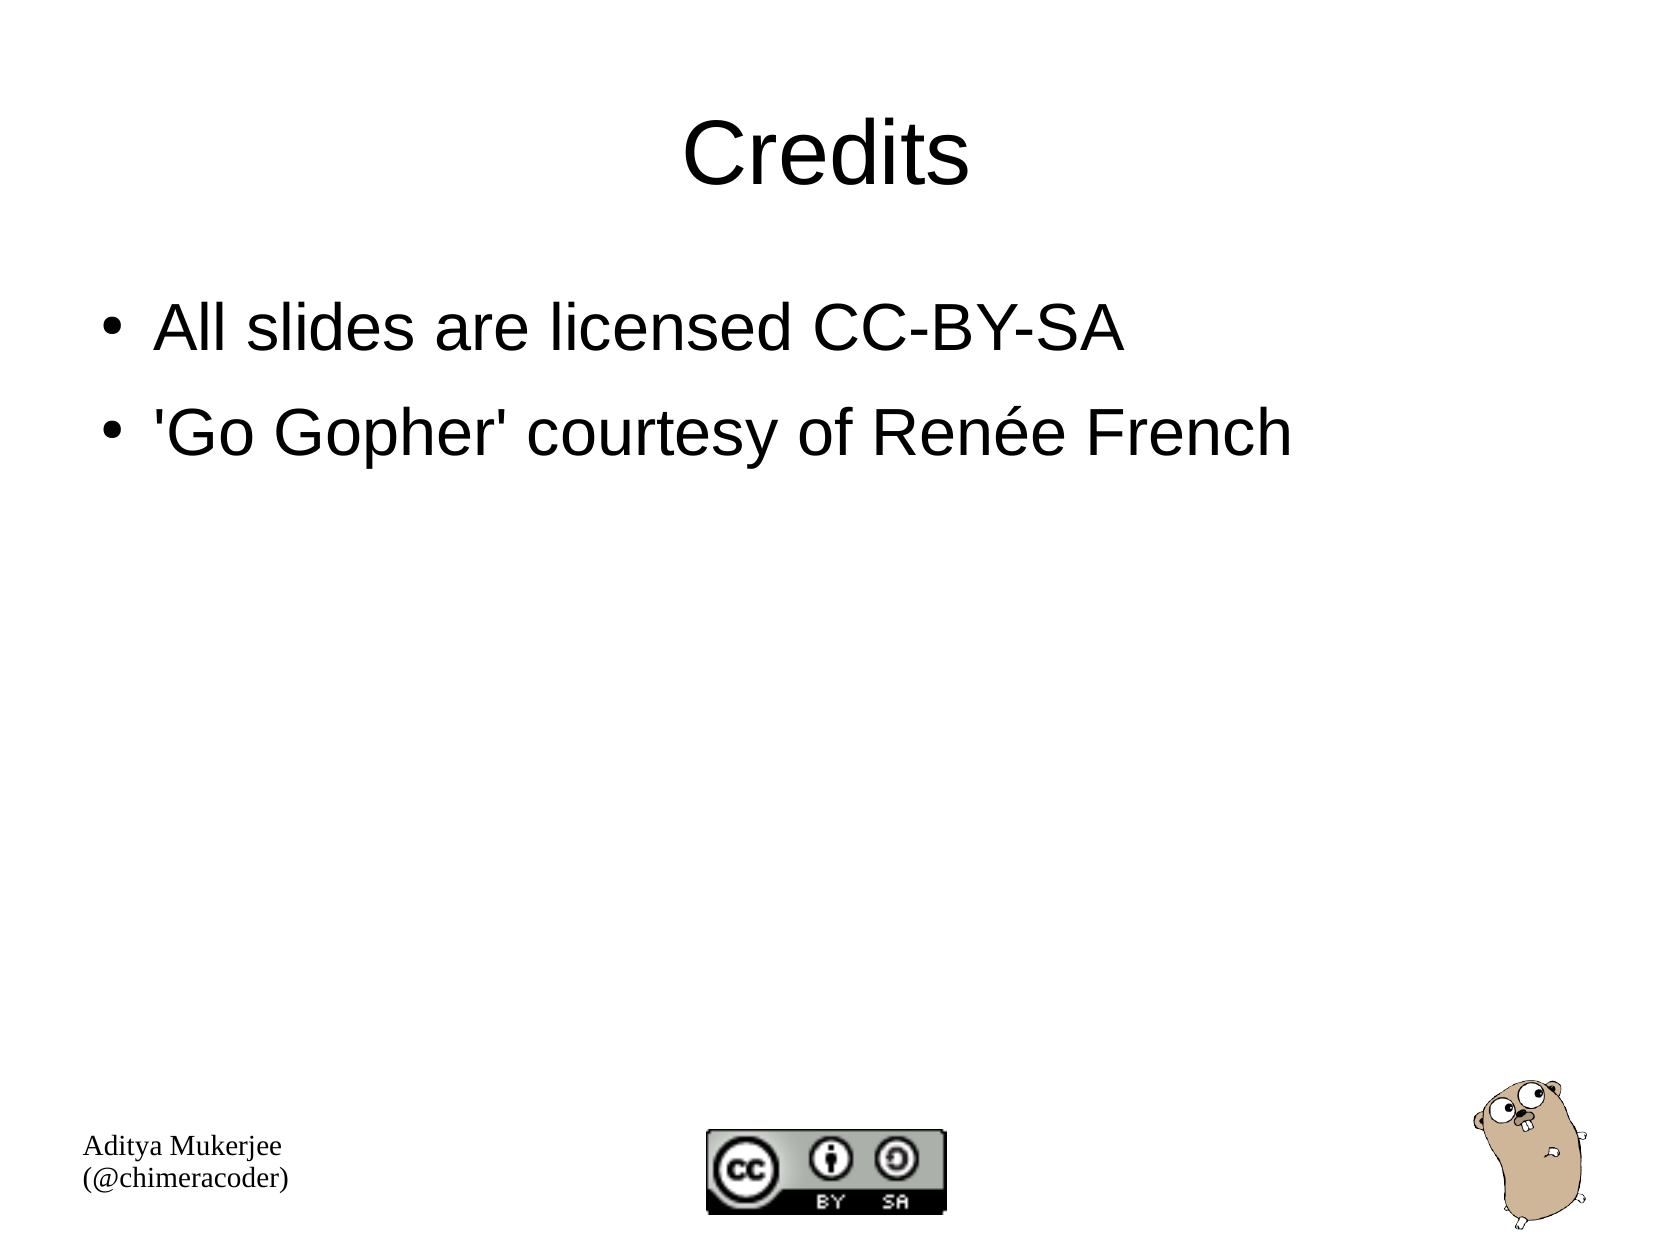

# Credits
All slides are licensed CC-BY-SA
'Go Gopher' courtesy of Renée French